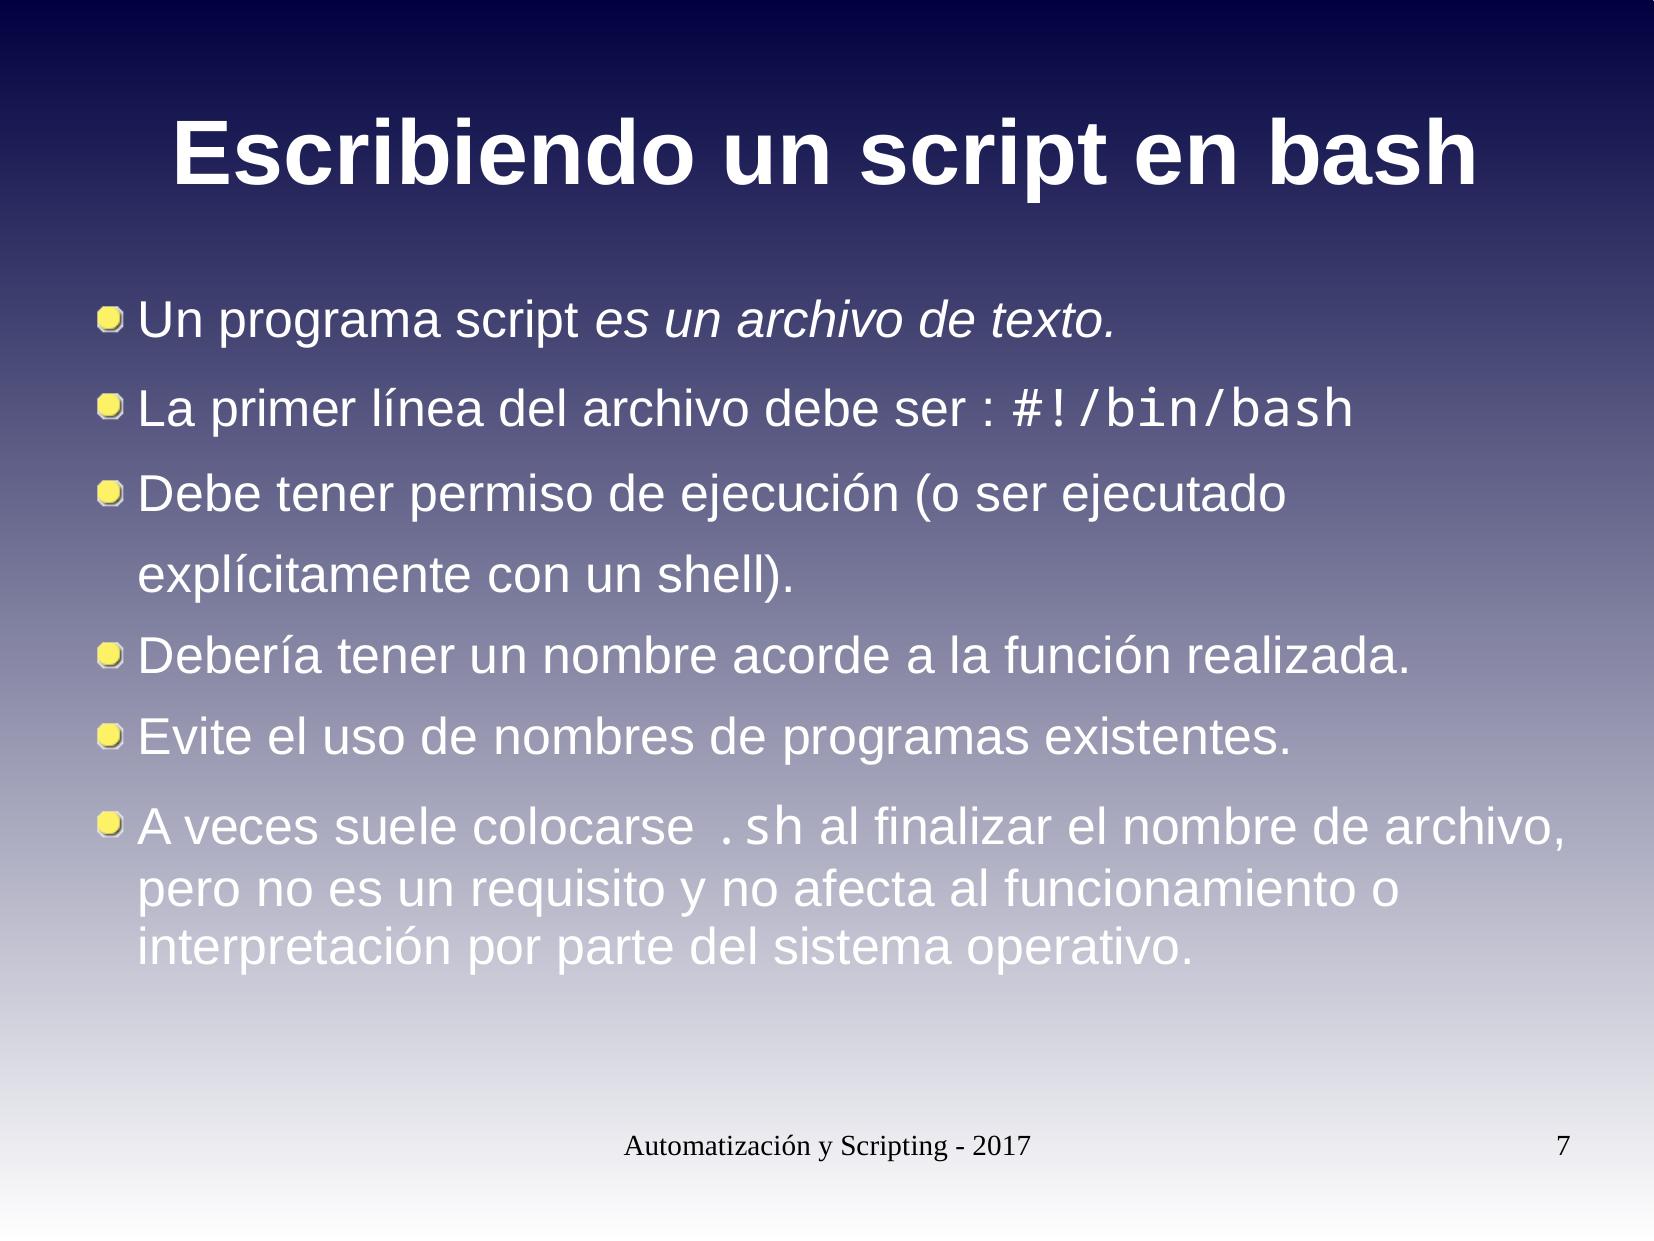

# Escribiendo un script en bash
Un programa script es un archivo de texto.
La primer línea del archivo debe ser : #!/bin/bash
Debe tener permiso de ejecución (o ser ejecutado
explícitamente con un shell).
Debería tener un nombre acorde a la función realizada.
Evite el uso de nombres de programas existentes.
A veces suele colocarse .sh al finalizar el nombre de archivo, pero no es un requisito y no afecta al funcionamiento o interpretación por parte del sistema operativo.
Automatización y Scripting - 2017
7